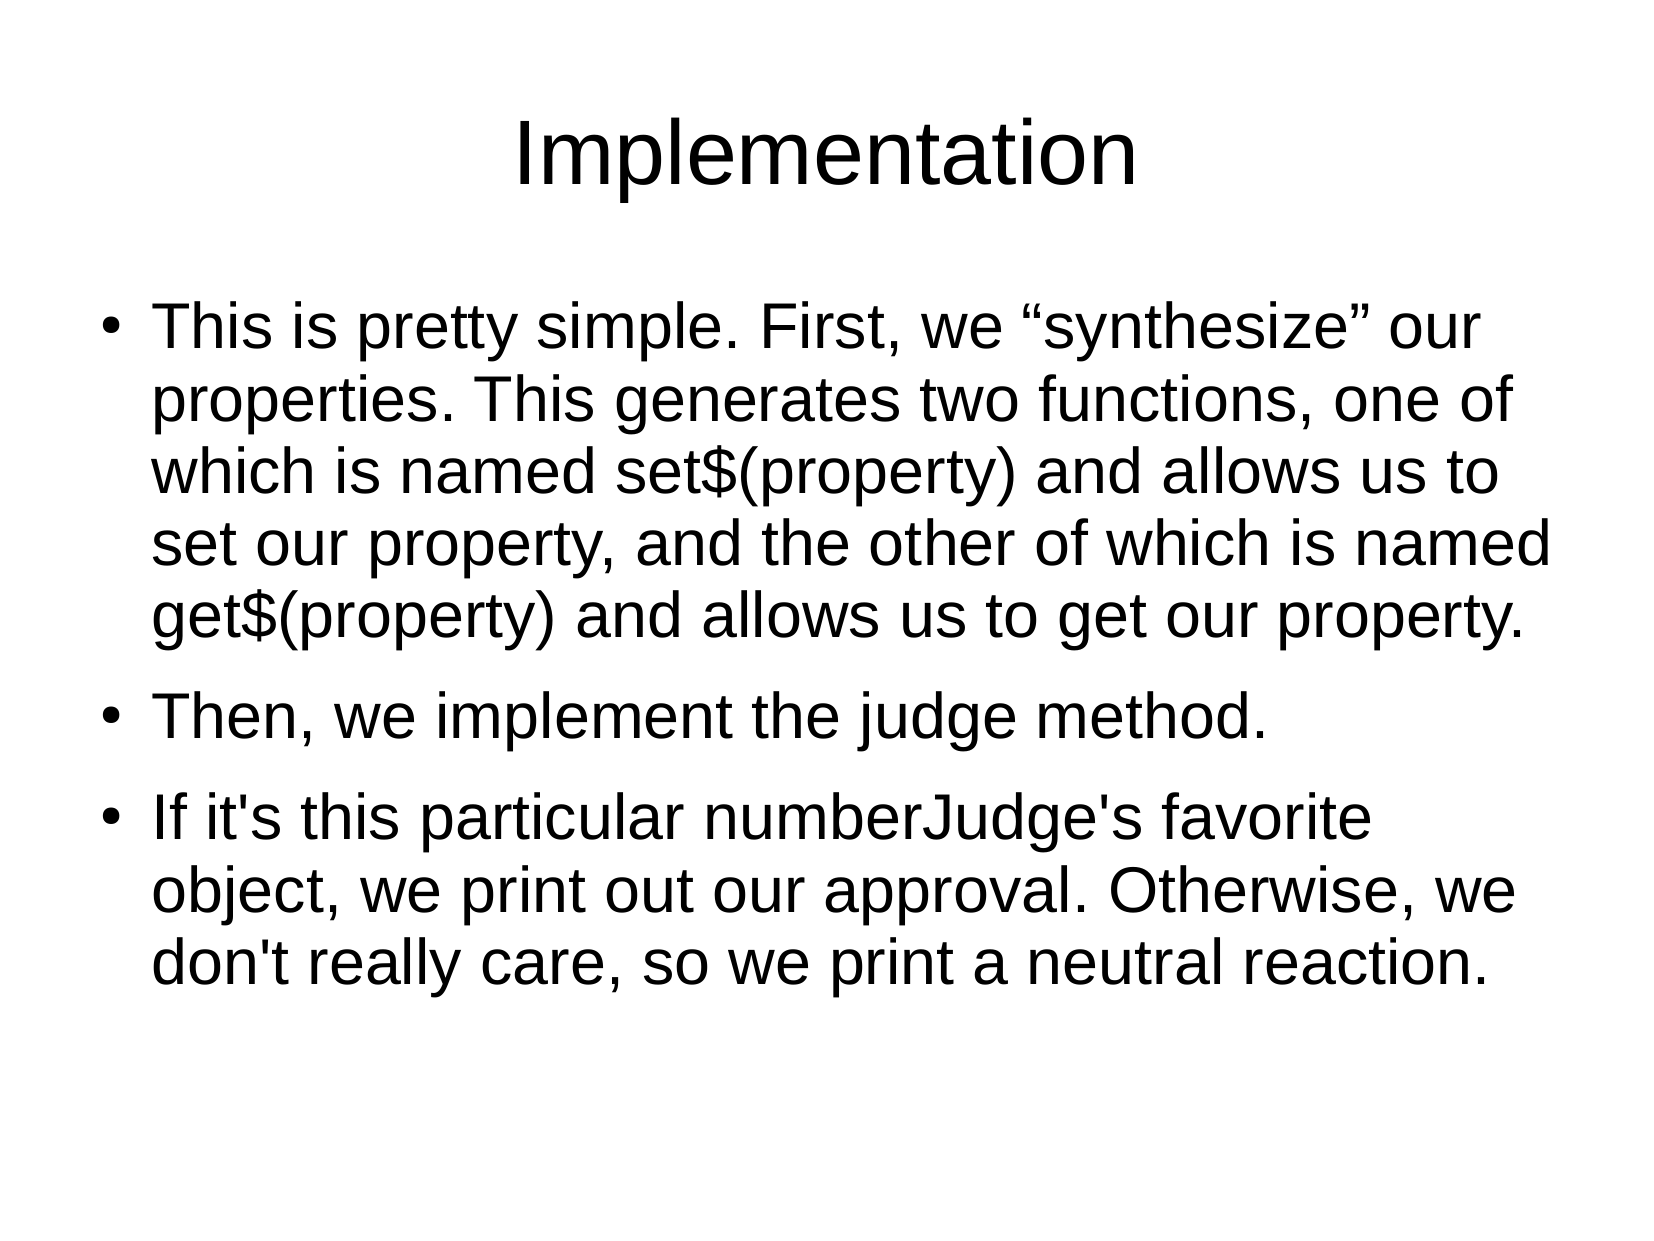

# Implementation
This is pretty simple. First, we “synthesize” our properties. This generates two functions, one of which is named set$(property) and allows us to set our property, and the other of which is named get$(property) and allows us to get our property.
Then, we implement the judge method.
If it's this particular numberJudge's favorite object, we print out our approval. Otherwise, we don't really care, so we print a neutral reaction.